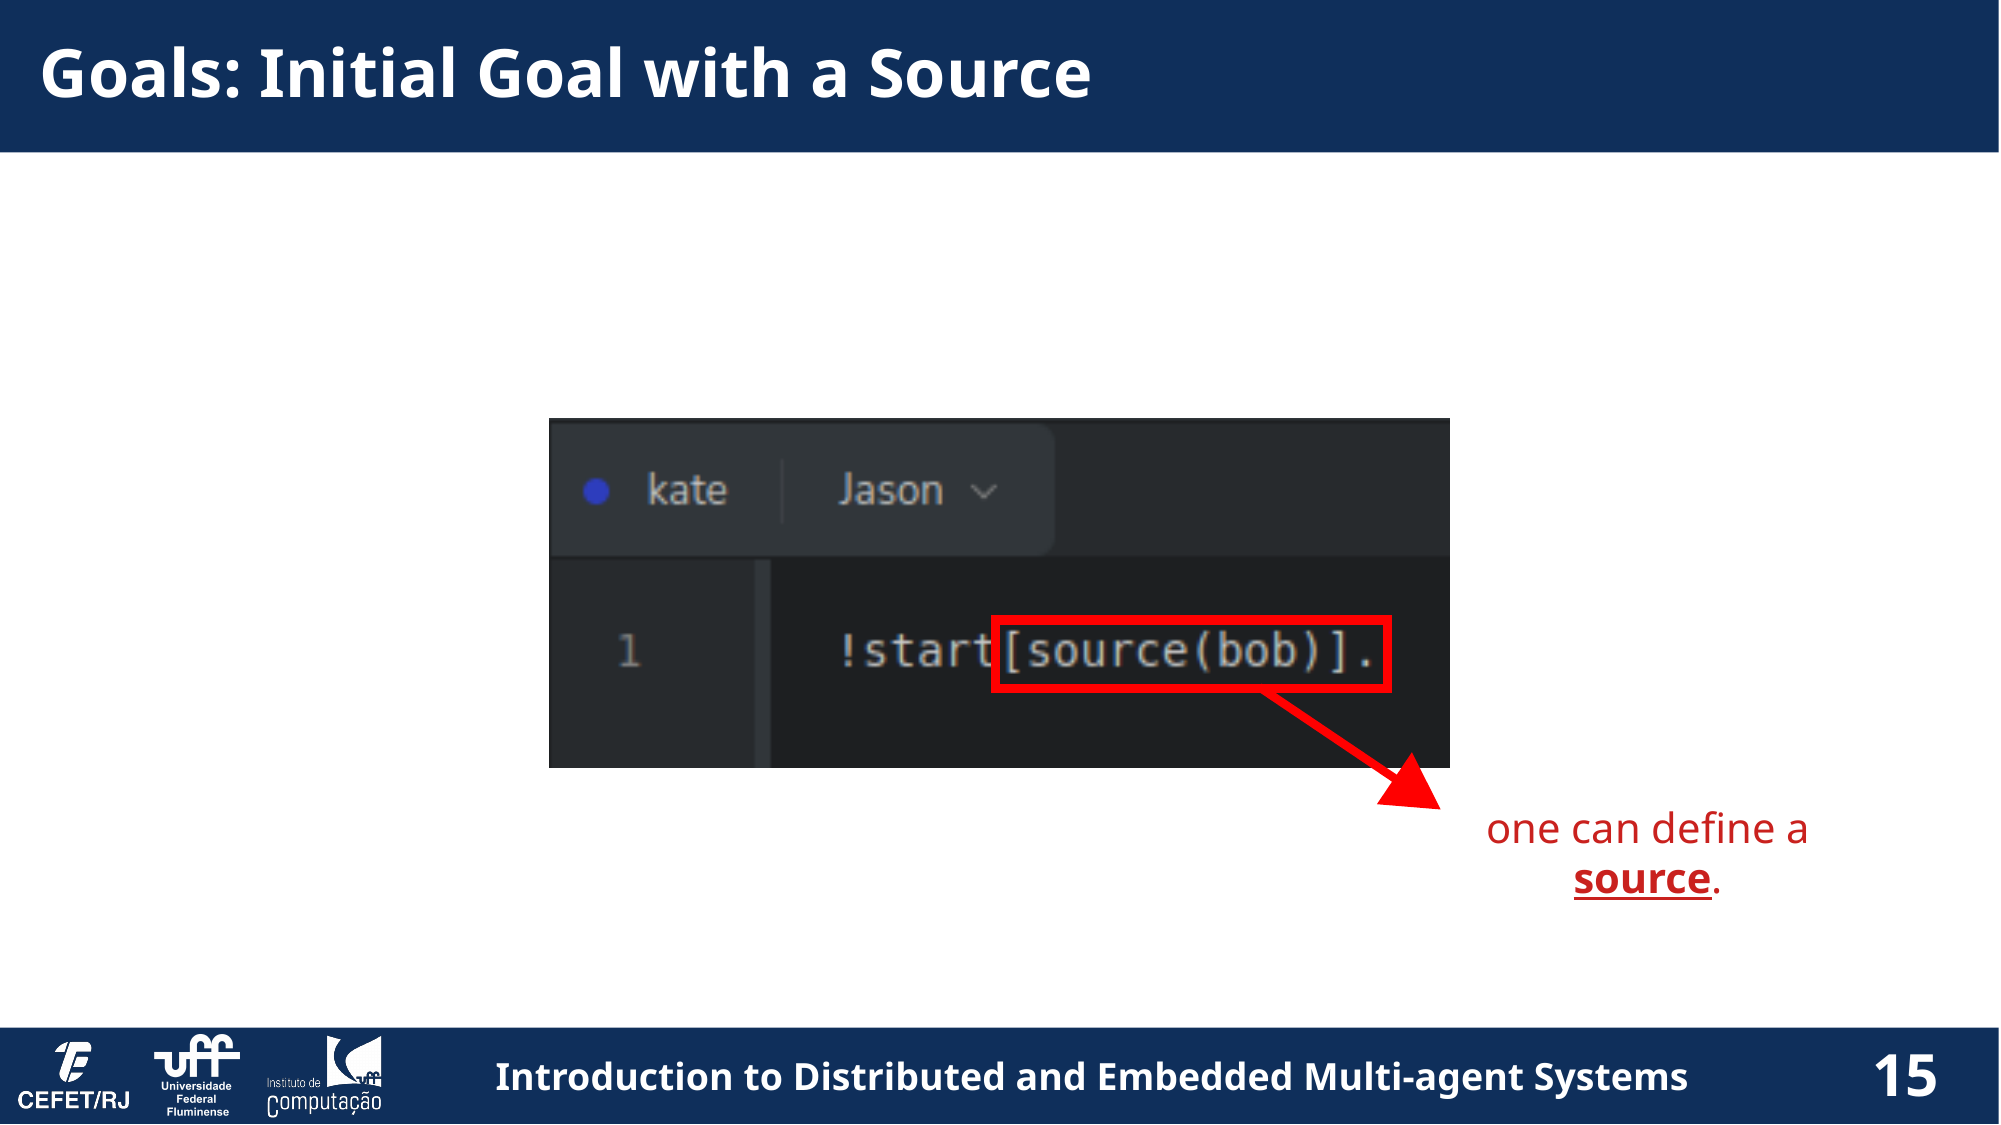

Goals: Initial Goal with a Source
one can define a source.